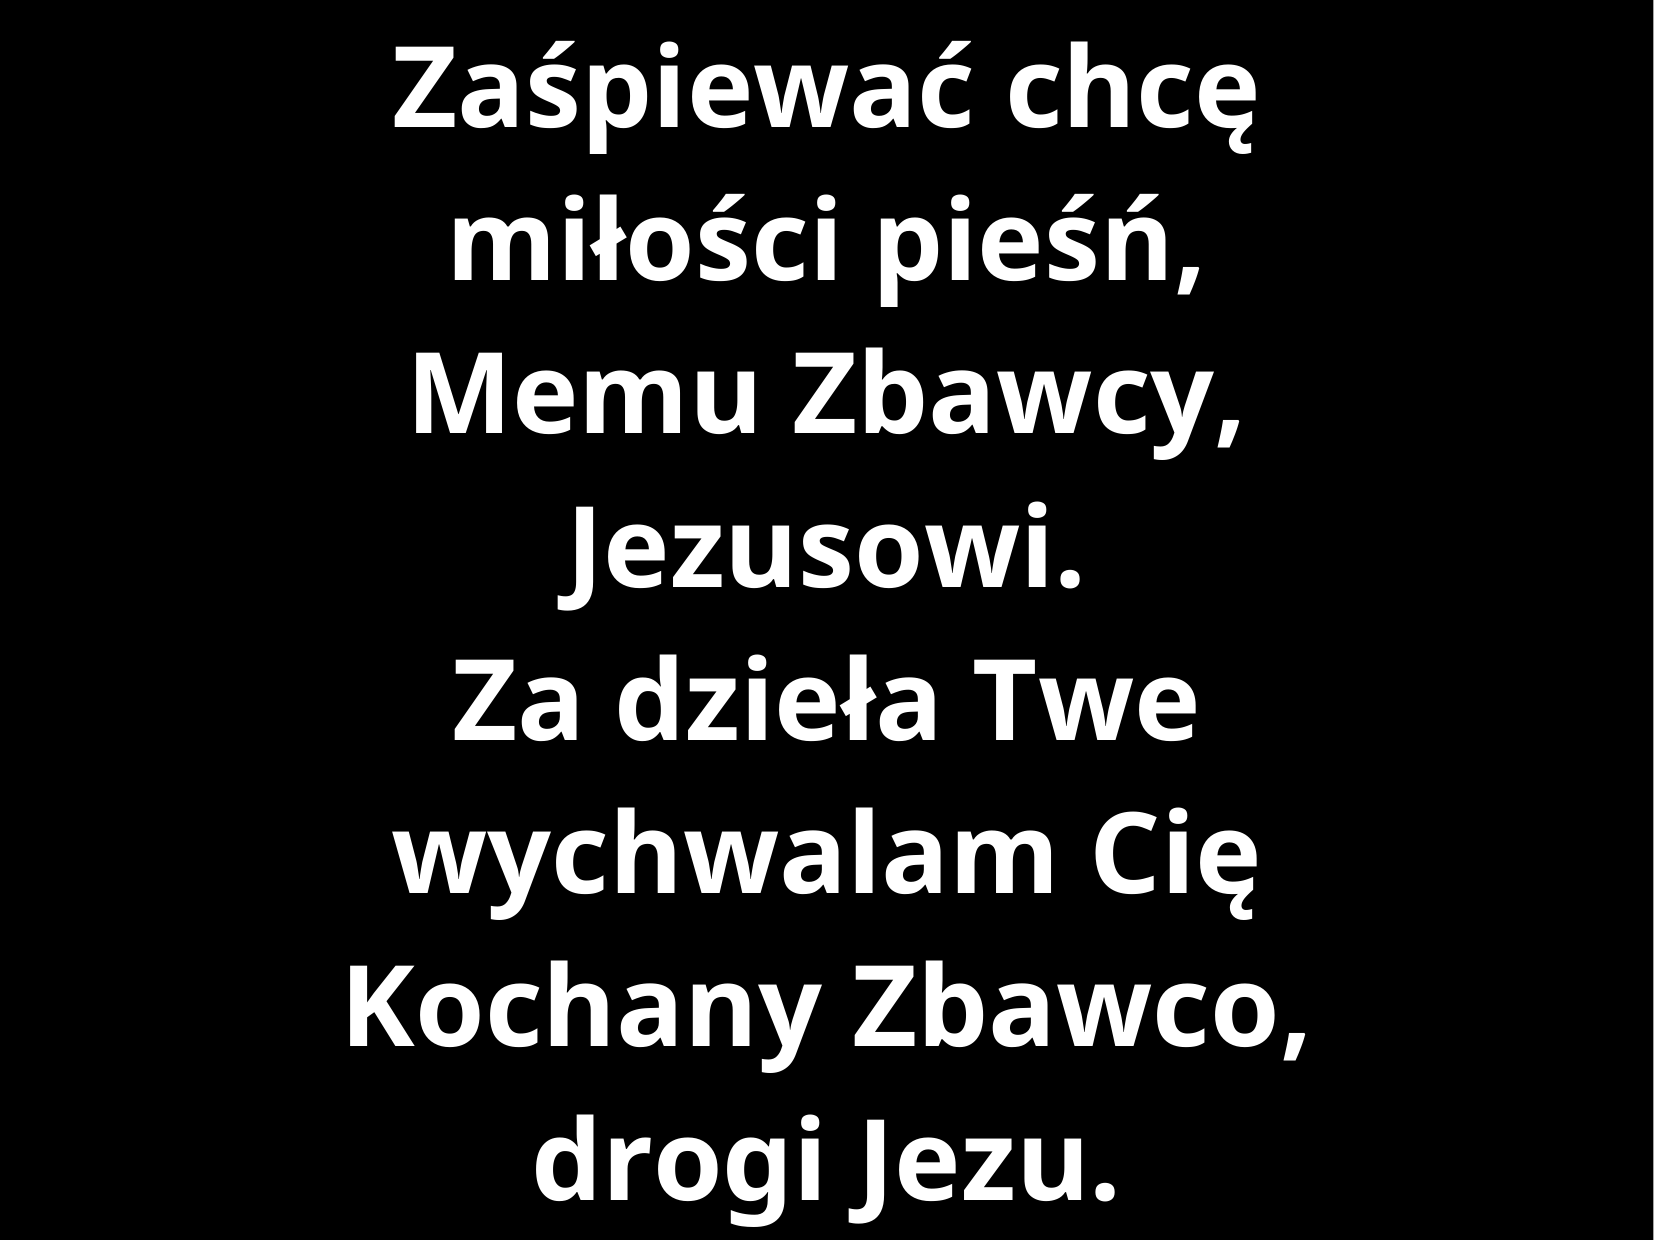

# Zaśpiewać chcę miłości pieśń, Memu Zbawcy, Jezusowi. Za dzieła Twe wychwalam Cię Kochany Zbawco, drogi Jezu.